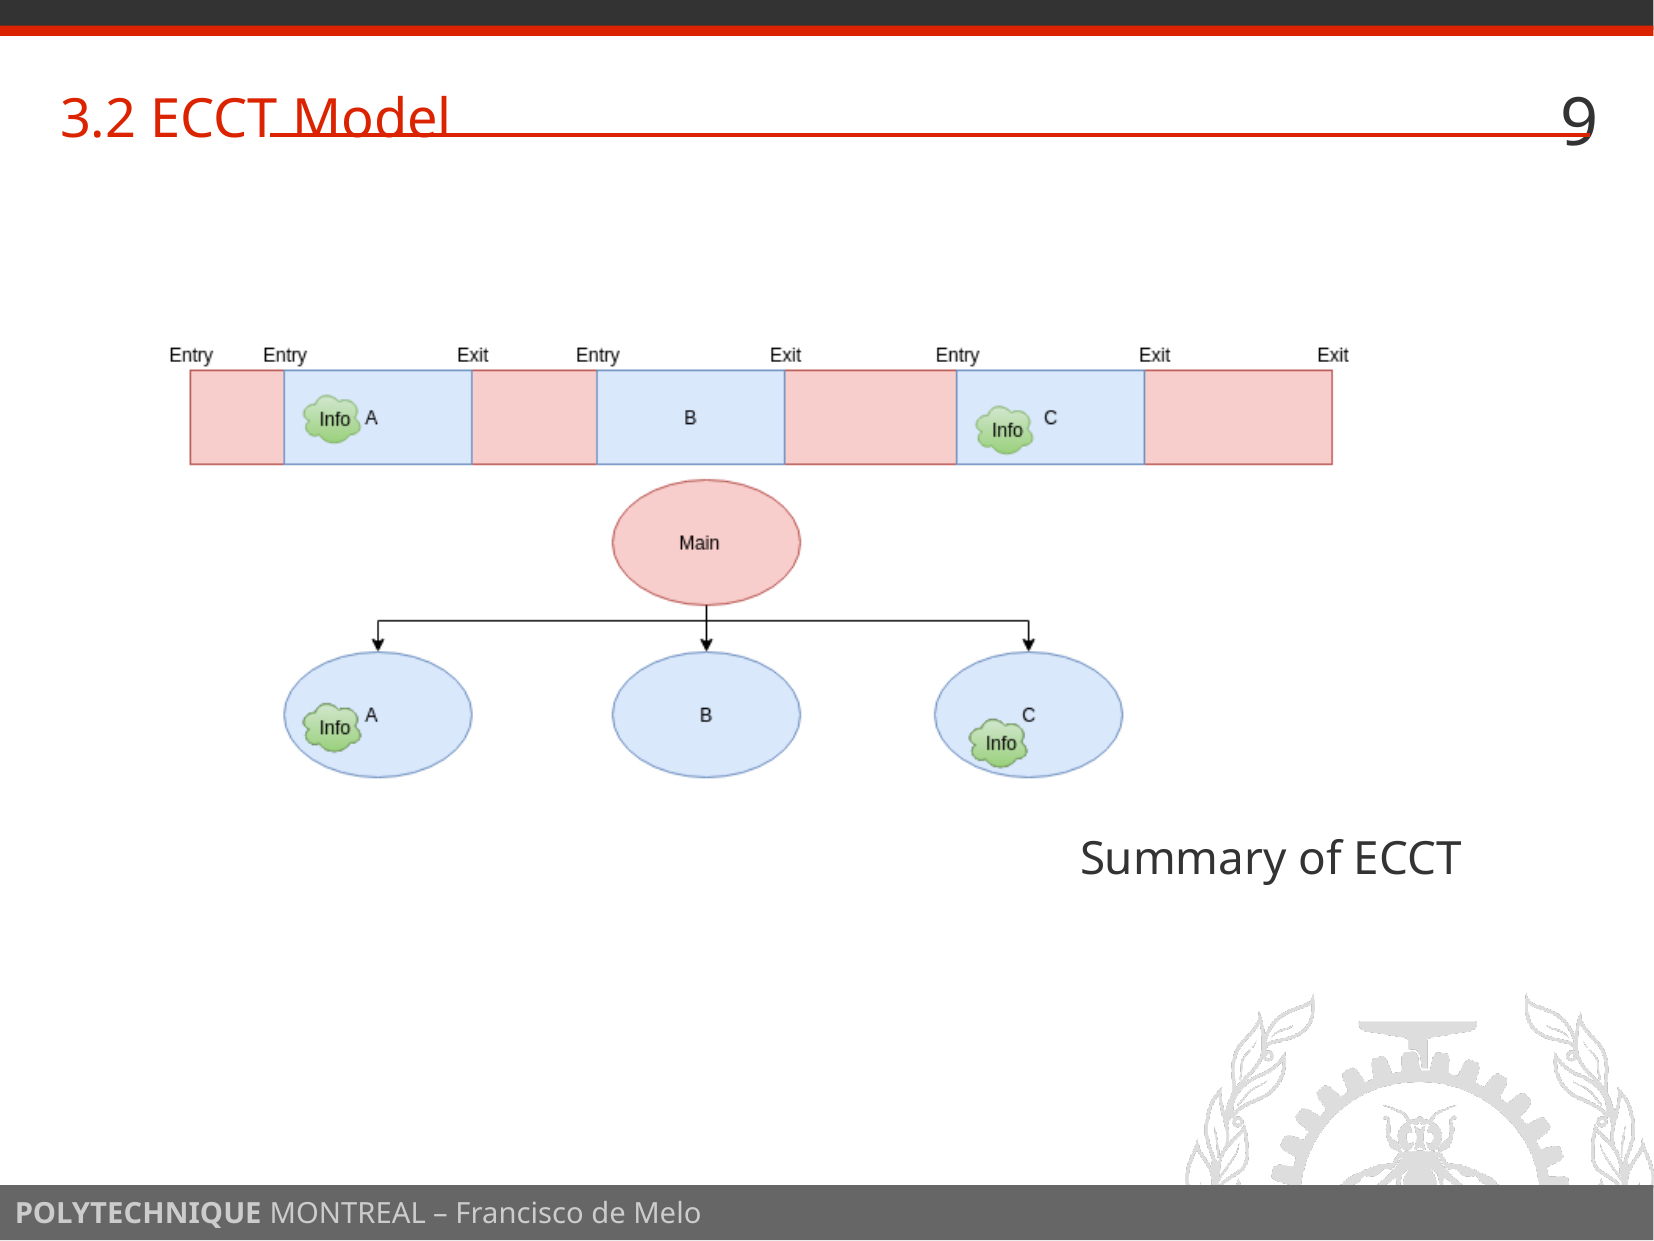

3.2 ECCT Model
9
Chart
											Summary of ECCT
POLYTECHNIQUE MONTREAL – Francisco de Melo